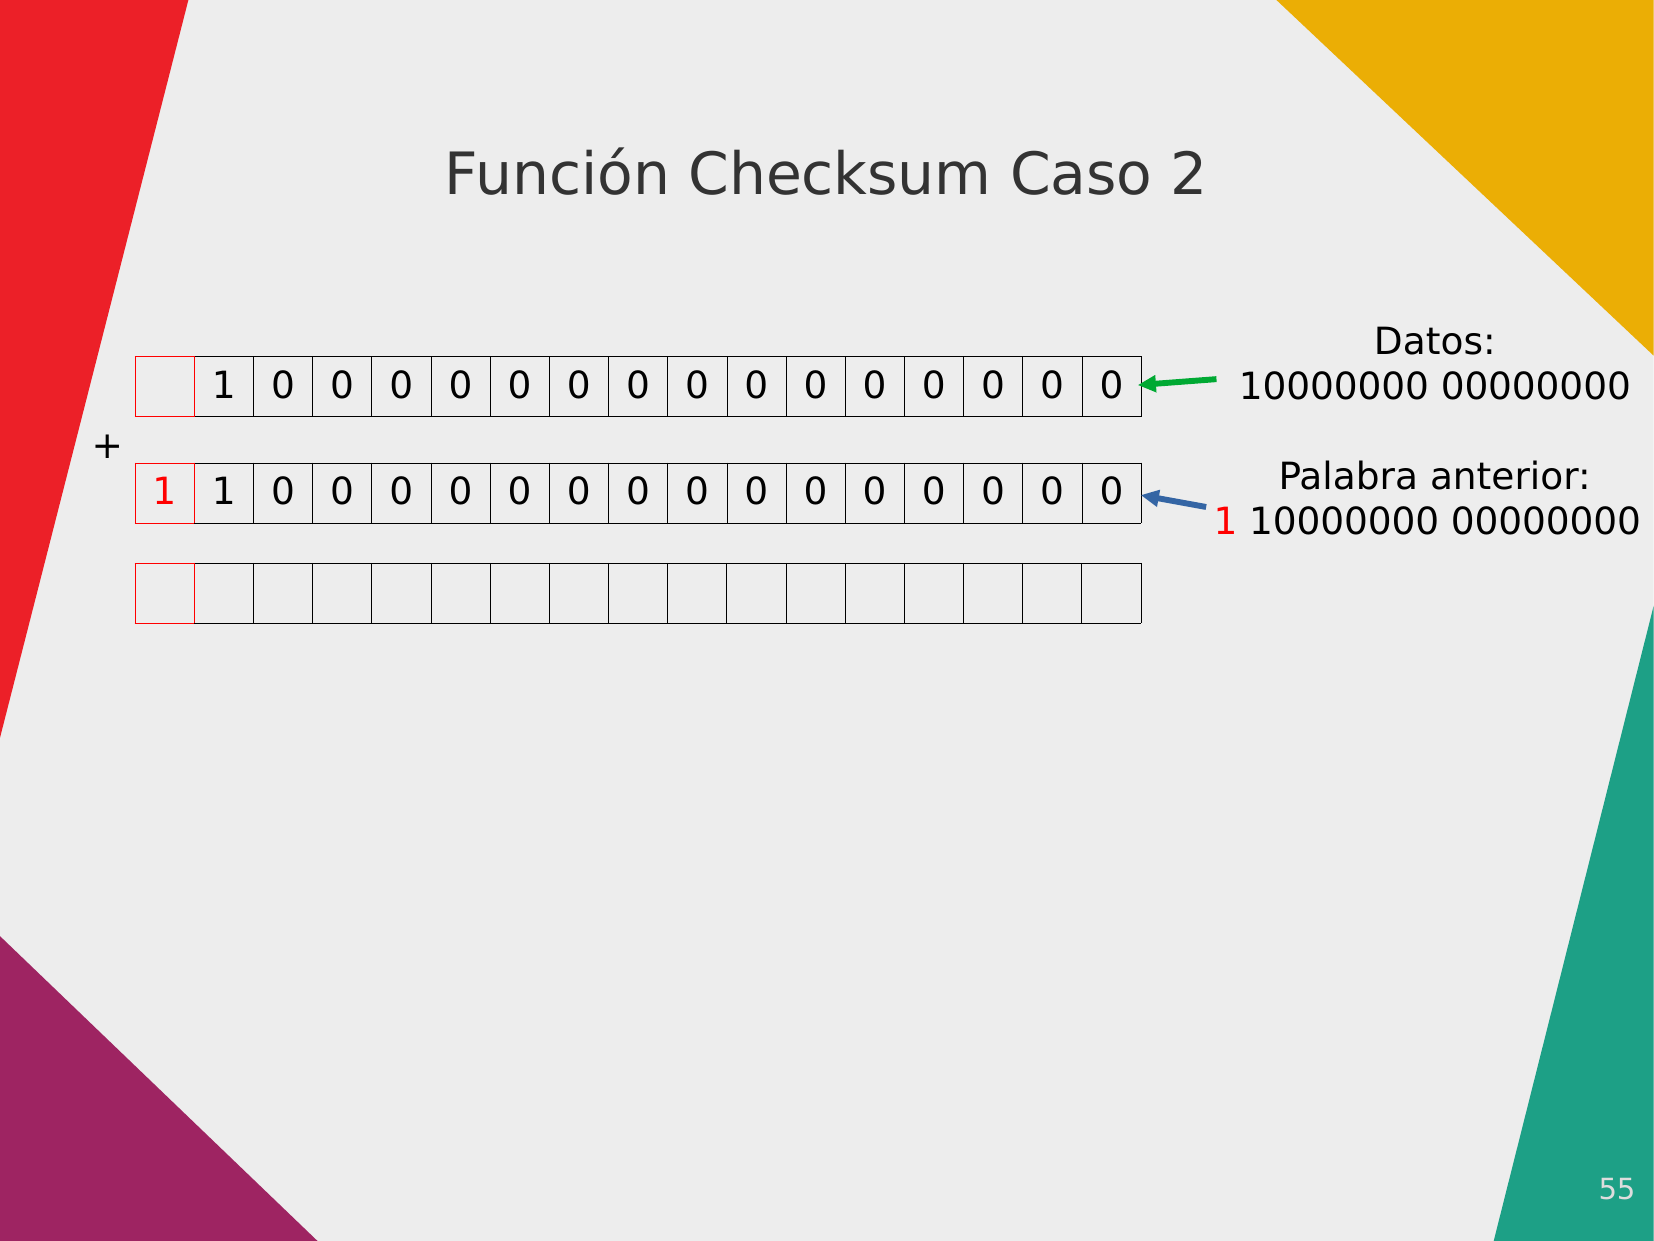

Función Checksum Caso 2
Datos:
10000000 00000000
Palabra anterior:
1 10000000 00000000
| | 1 | 0 | 0 | 0 | 0 | 0 | 0 | 0 | 0 | 0 | 0 | 0 | 0 | 0 | 0 | 0 |
| --- | --- | --- | --- | --- | --- | --- | --- | --- | --- | --- | --- | --- | --- | --- | --- | --- |
+
| 1 | 1 | 0 | 0 | 0 | 0 | 0 | 0 | 0 | 0 | 0 | 0 | 0 | 0 | 0 | 0 | 0 |
| --- | --- | --- | --- | --- | --- | --- | --- | --- | --- | --- | --- | --- | --- | --- | --- | --- |
| | | | | | | | | | | | | | | | | |
| --- | --- | --- | --- | --- | --- | --- | --- | --- | --- | --- | --- | --- | --- | --- | --- | --- |
55